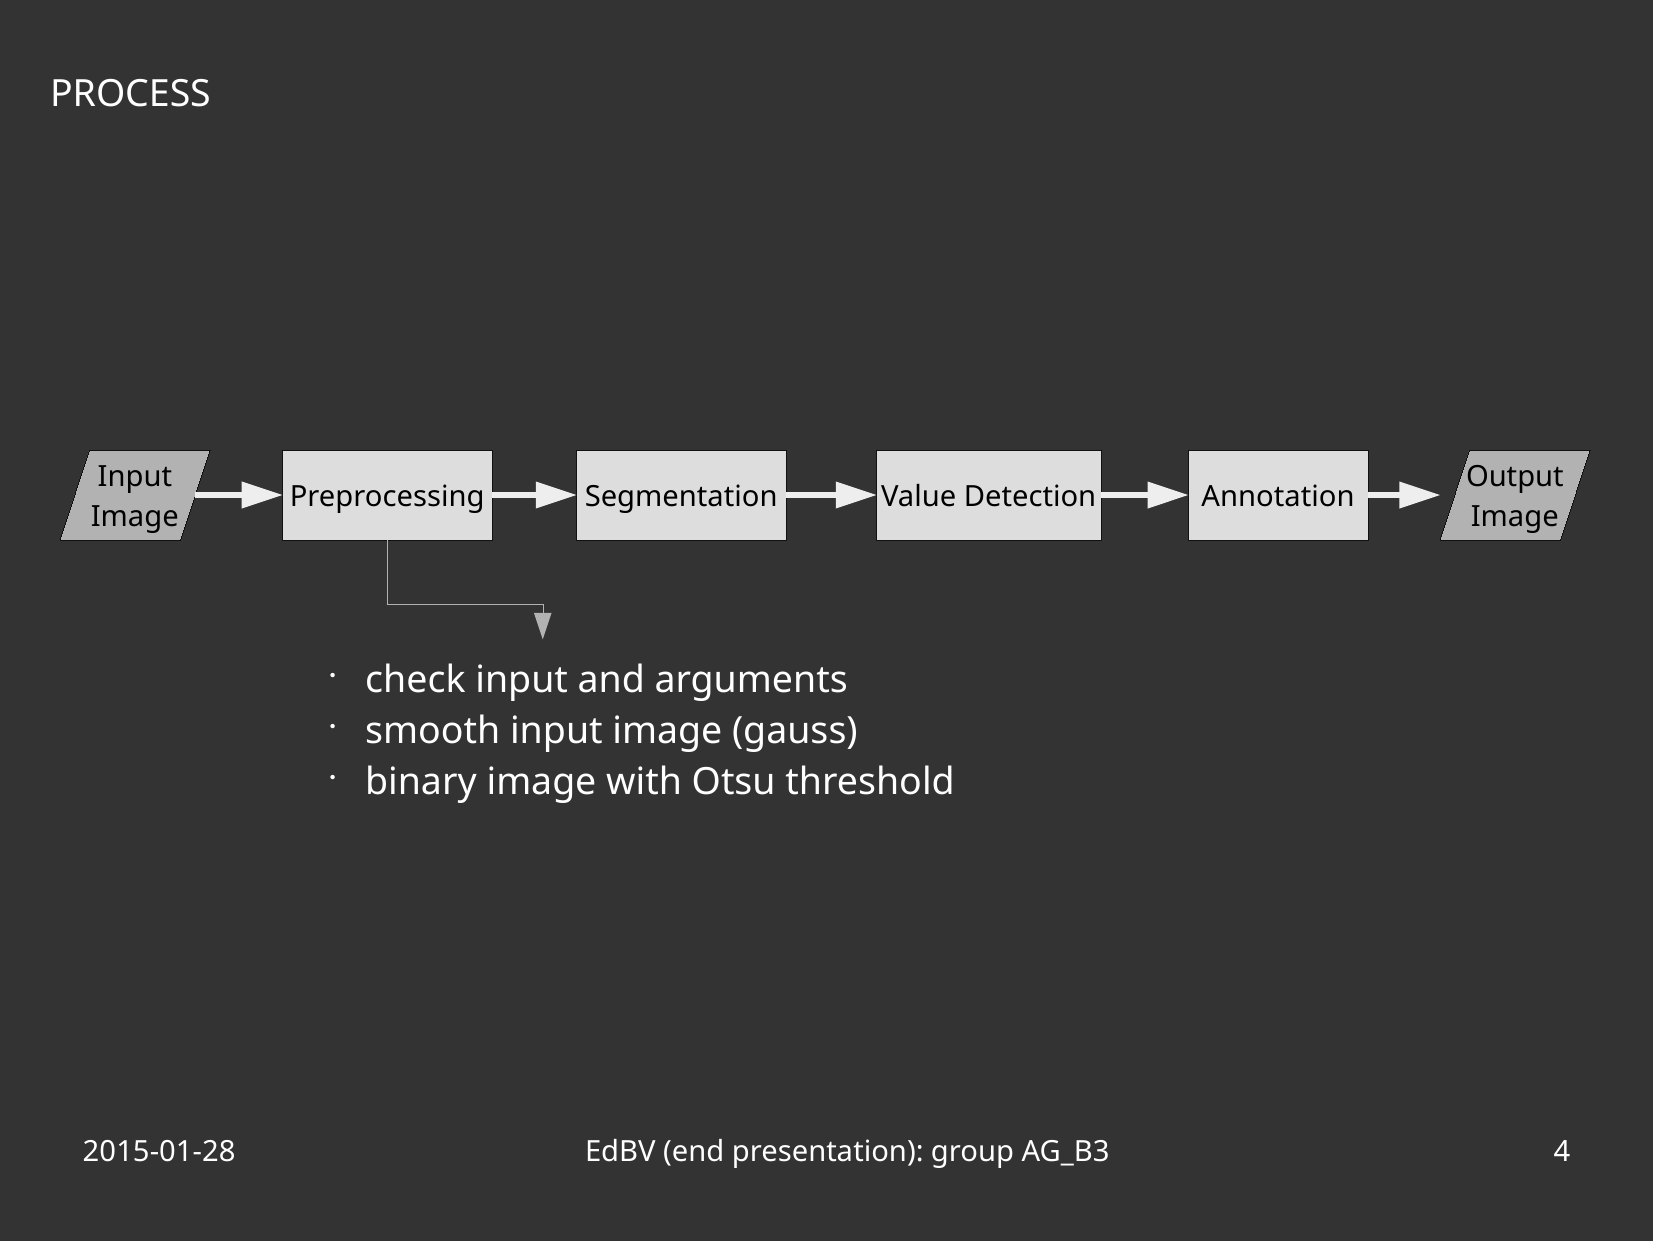

PROCESS
Input
Image
Preprocessing
Segmentation
Value Detection
Annotation
Output
Image
check input and arguments
smooth input image (gauss)
binary image with Otsu threshold
2015-01-28
EdBV (end presentation): group AG_B3
4